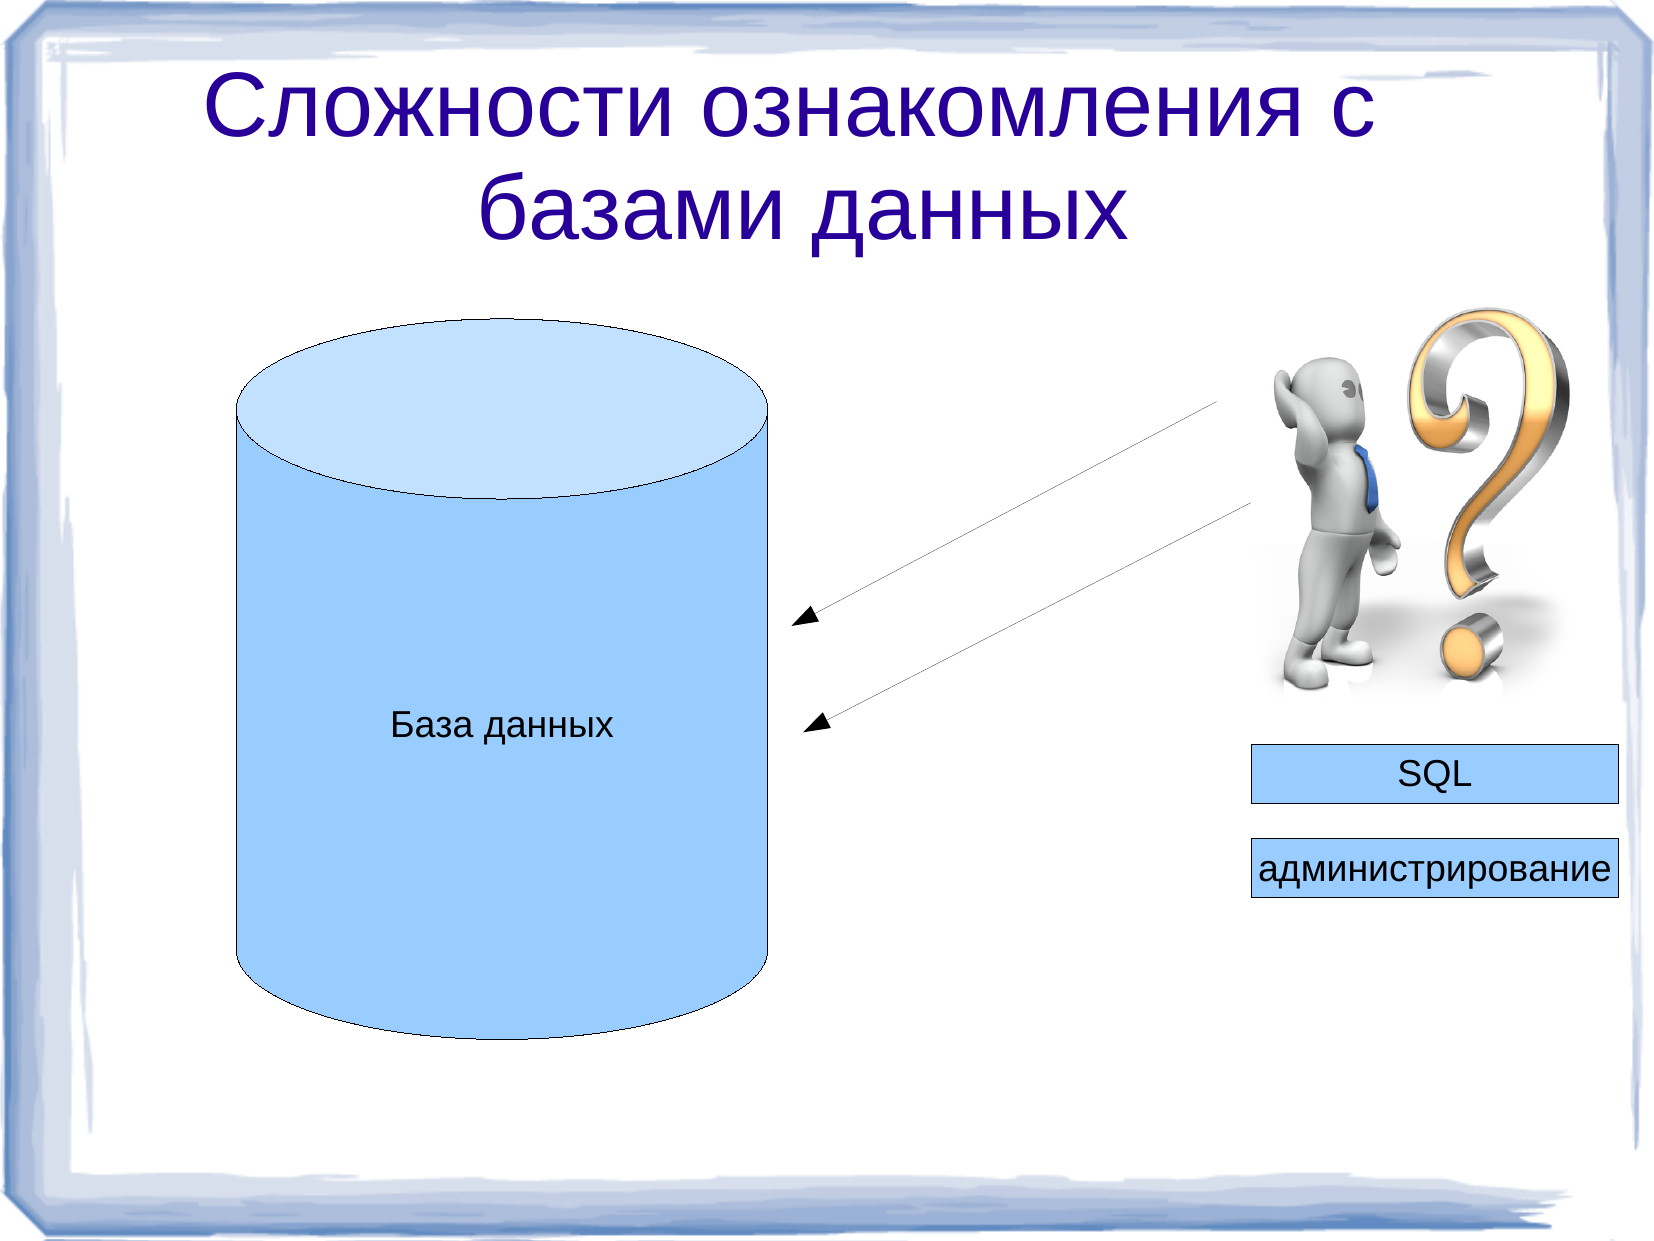

# Сложности ознакомления с базами данных
База данных
SQL
администрирование